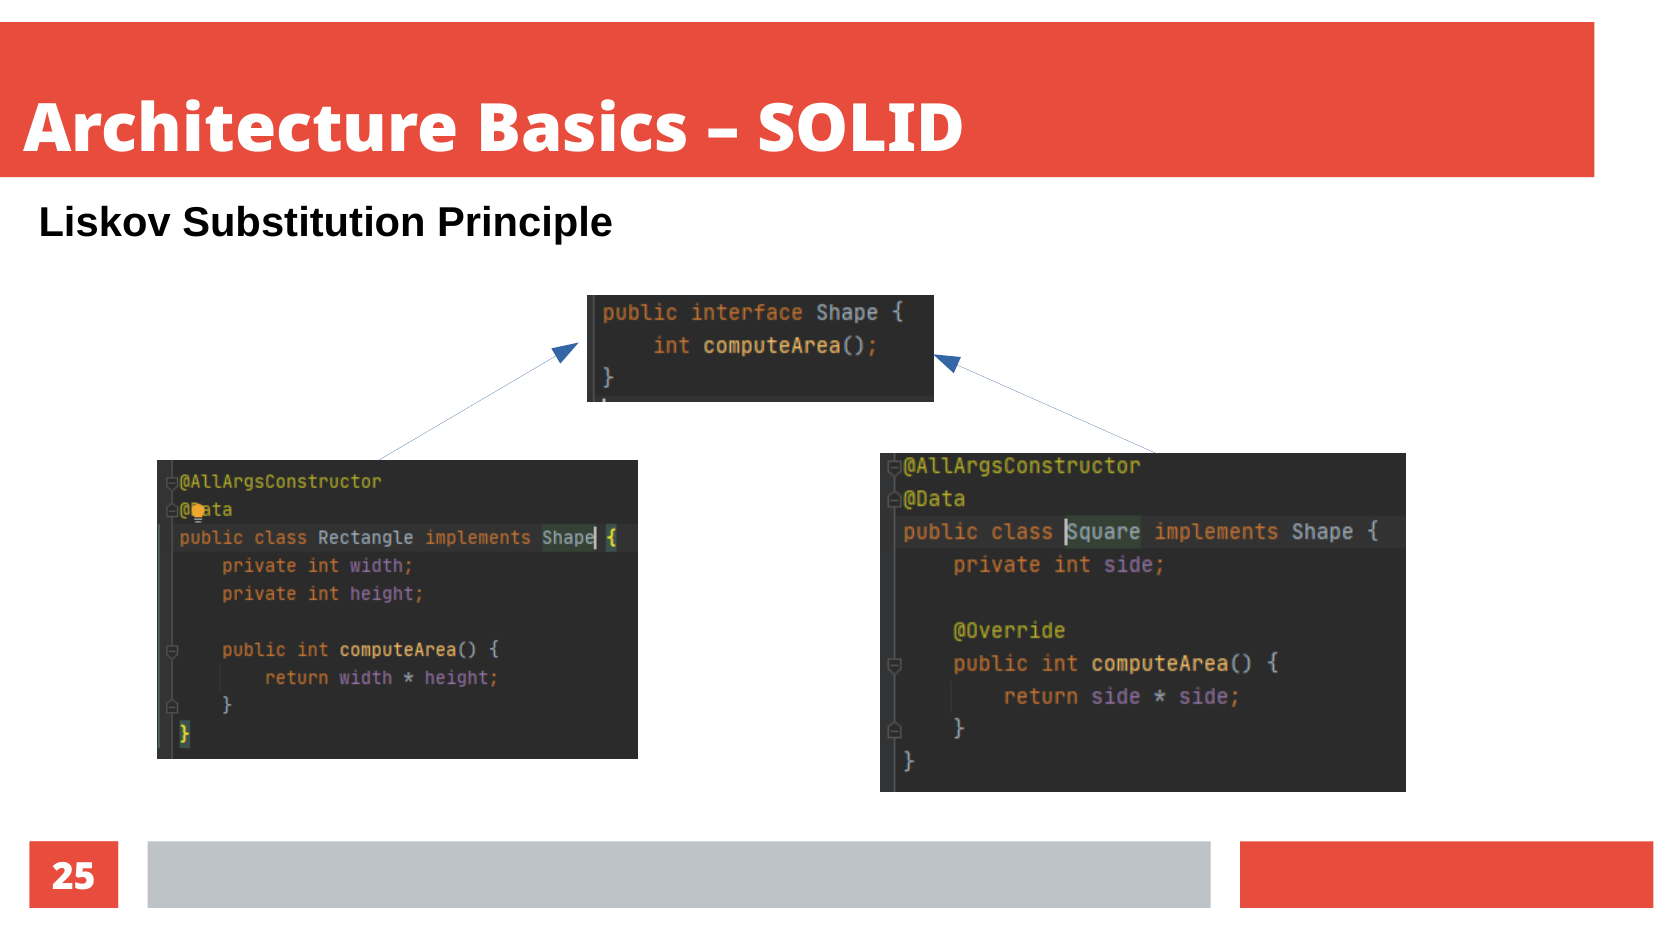

# Architecture Basics – SOLID
Liskov Substitution Principle
25